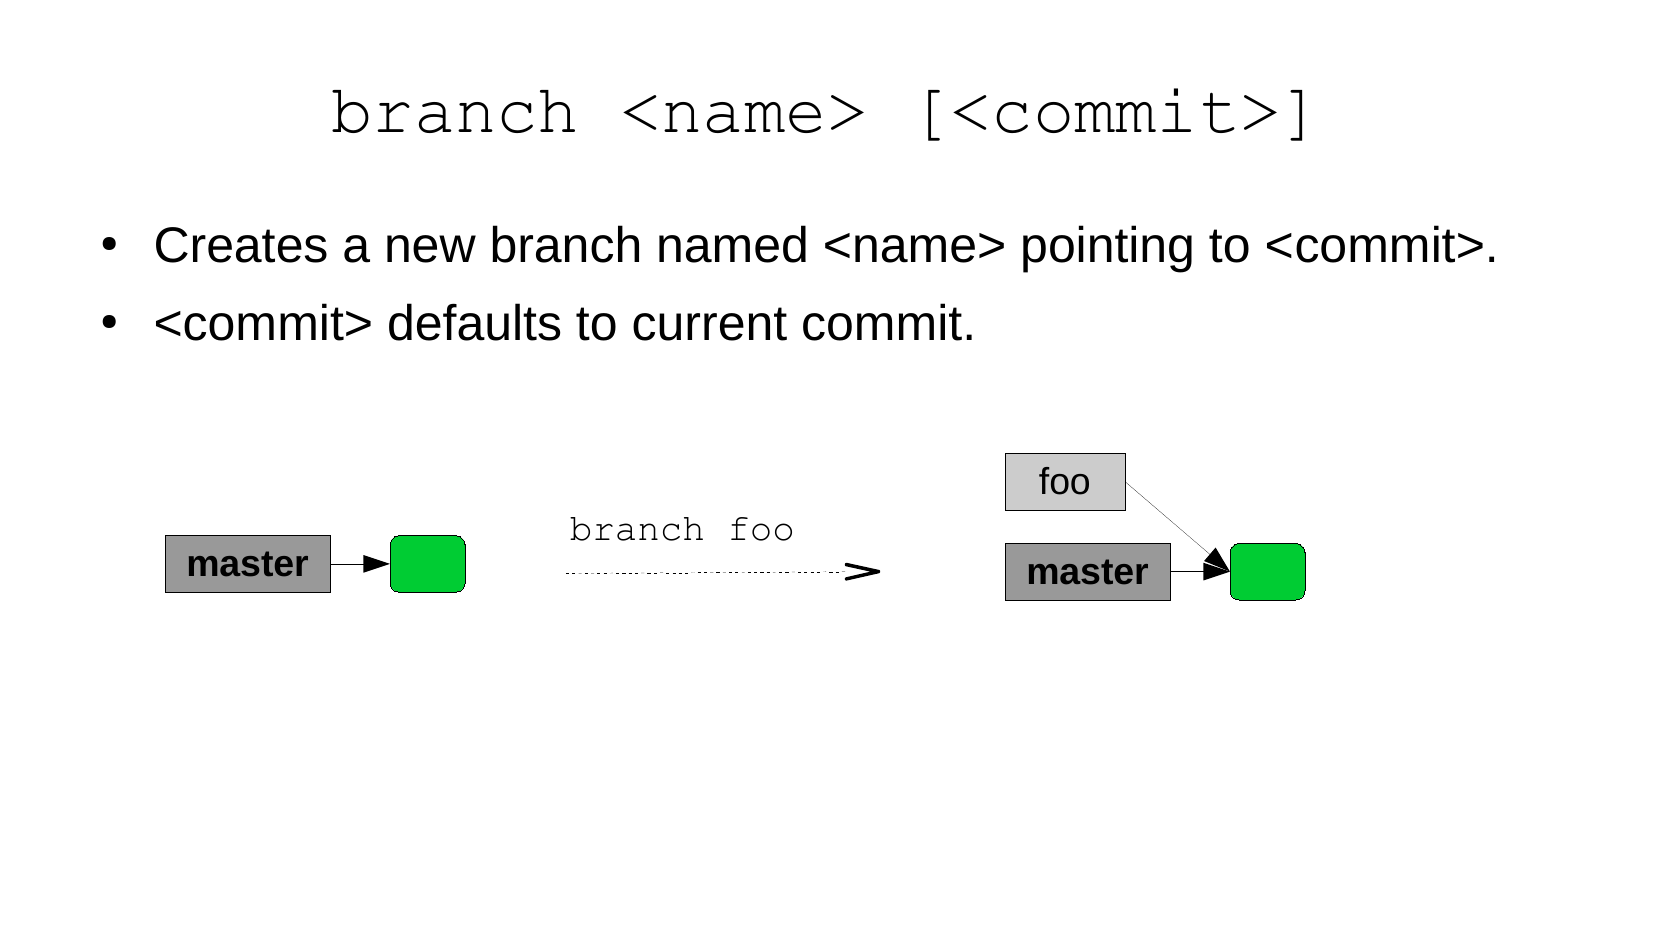

# branch <name> [<commit>]
Creates a new branch named <name> pointing to <commit>.
<commit> defaults to current commit.
foo
branch foo
master
master